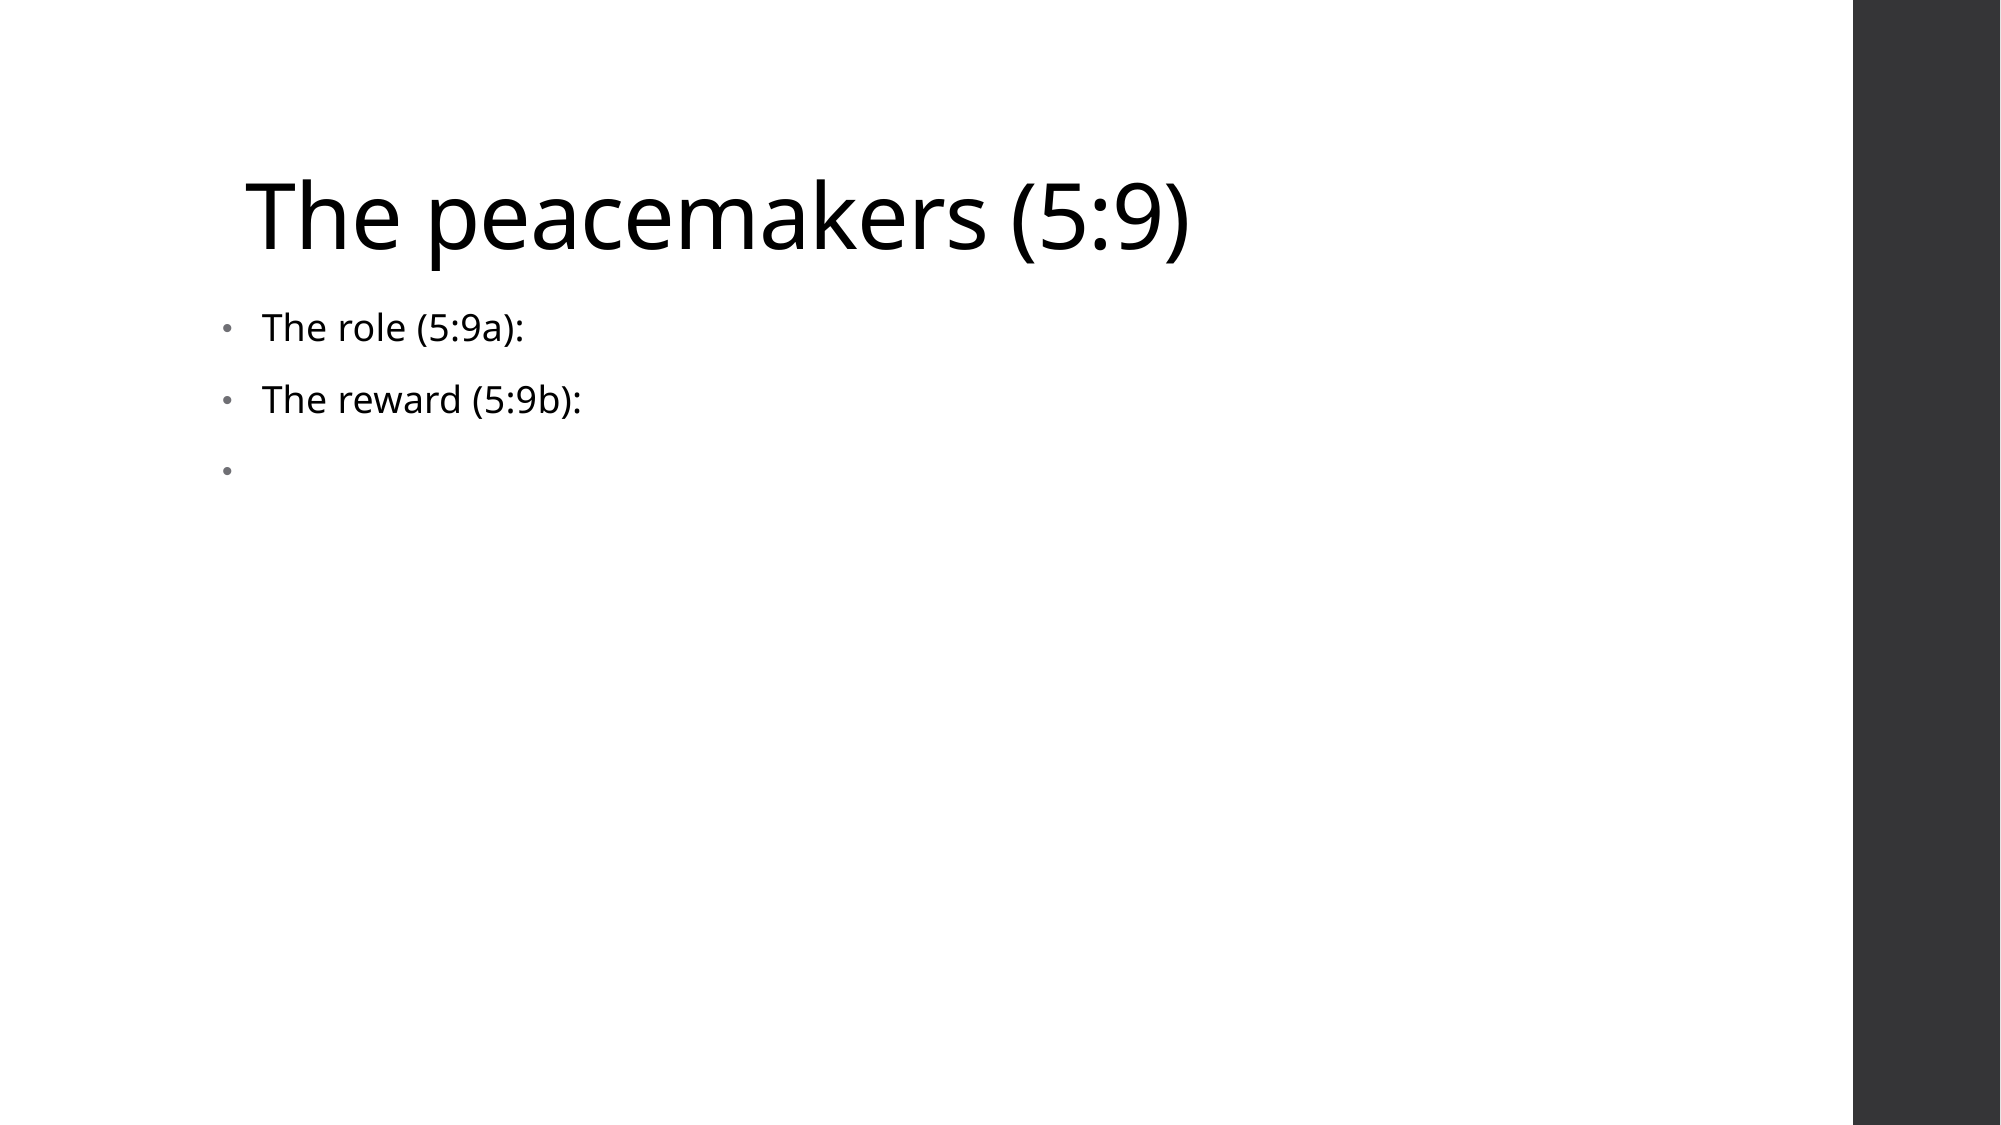

# The peacemakers (5:9)
 The role (5:9a):
 The reward (5:9b):